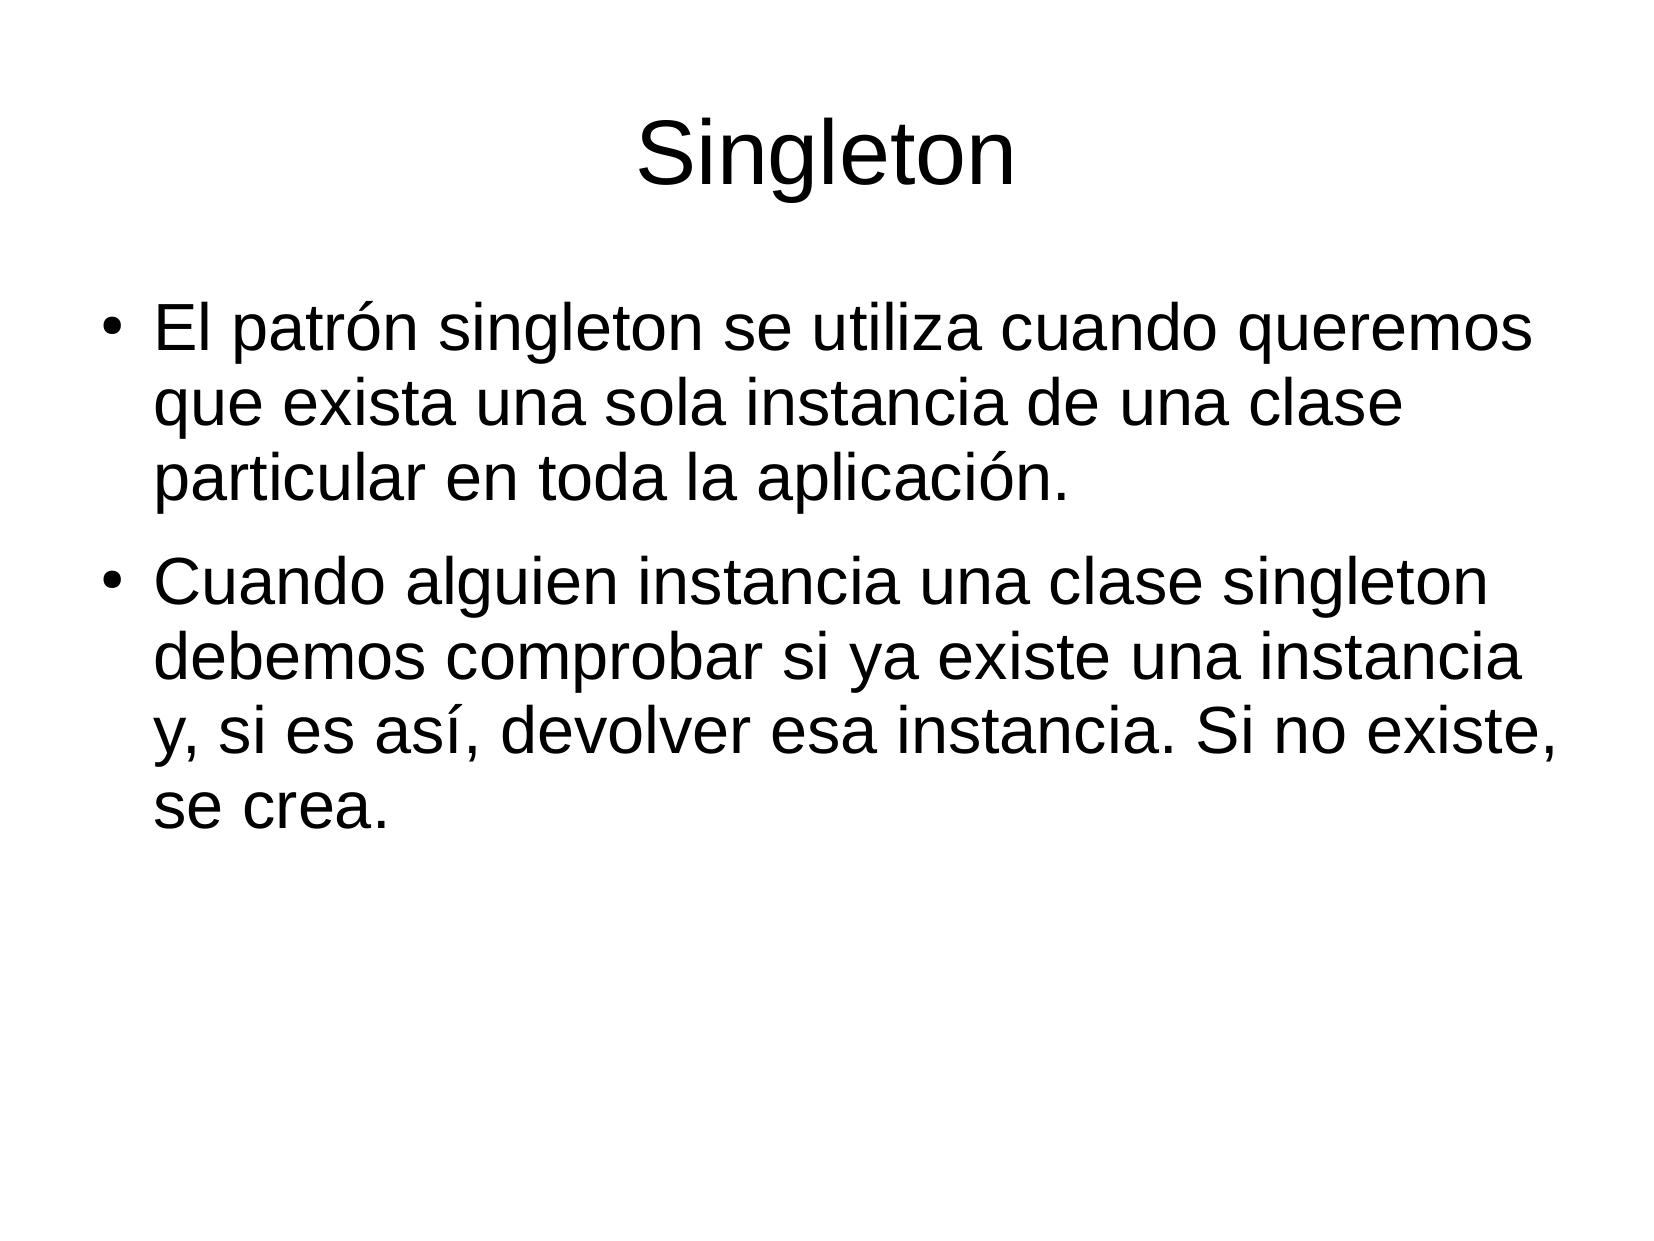

# Singleton
El patrón singleton se utiliza cuando queremos que exista una sola instancia de una clase particular en toda la aplicación.
Cuando alguien instancia una clase singleton debemos comprobar si ya existe una instancia y, si es así, devolver esa instancia. Si no existe, se crea.